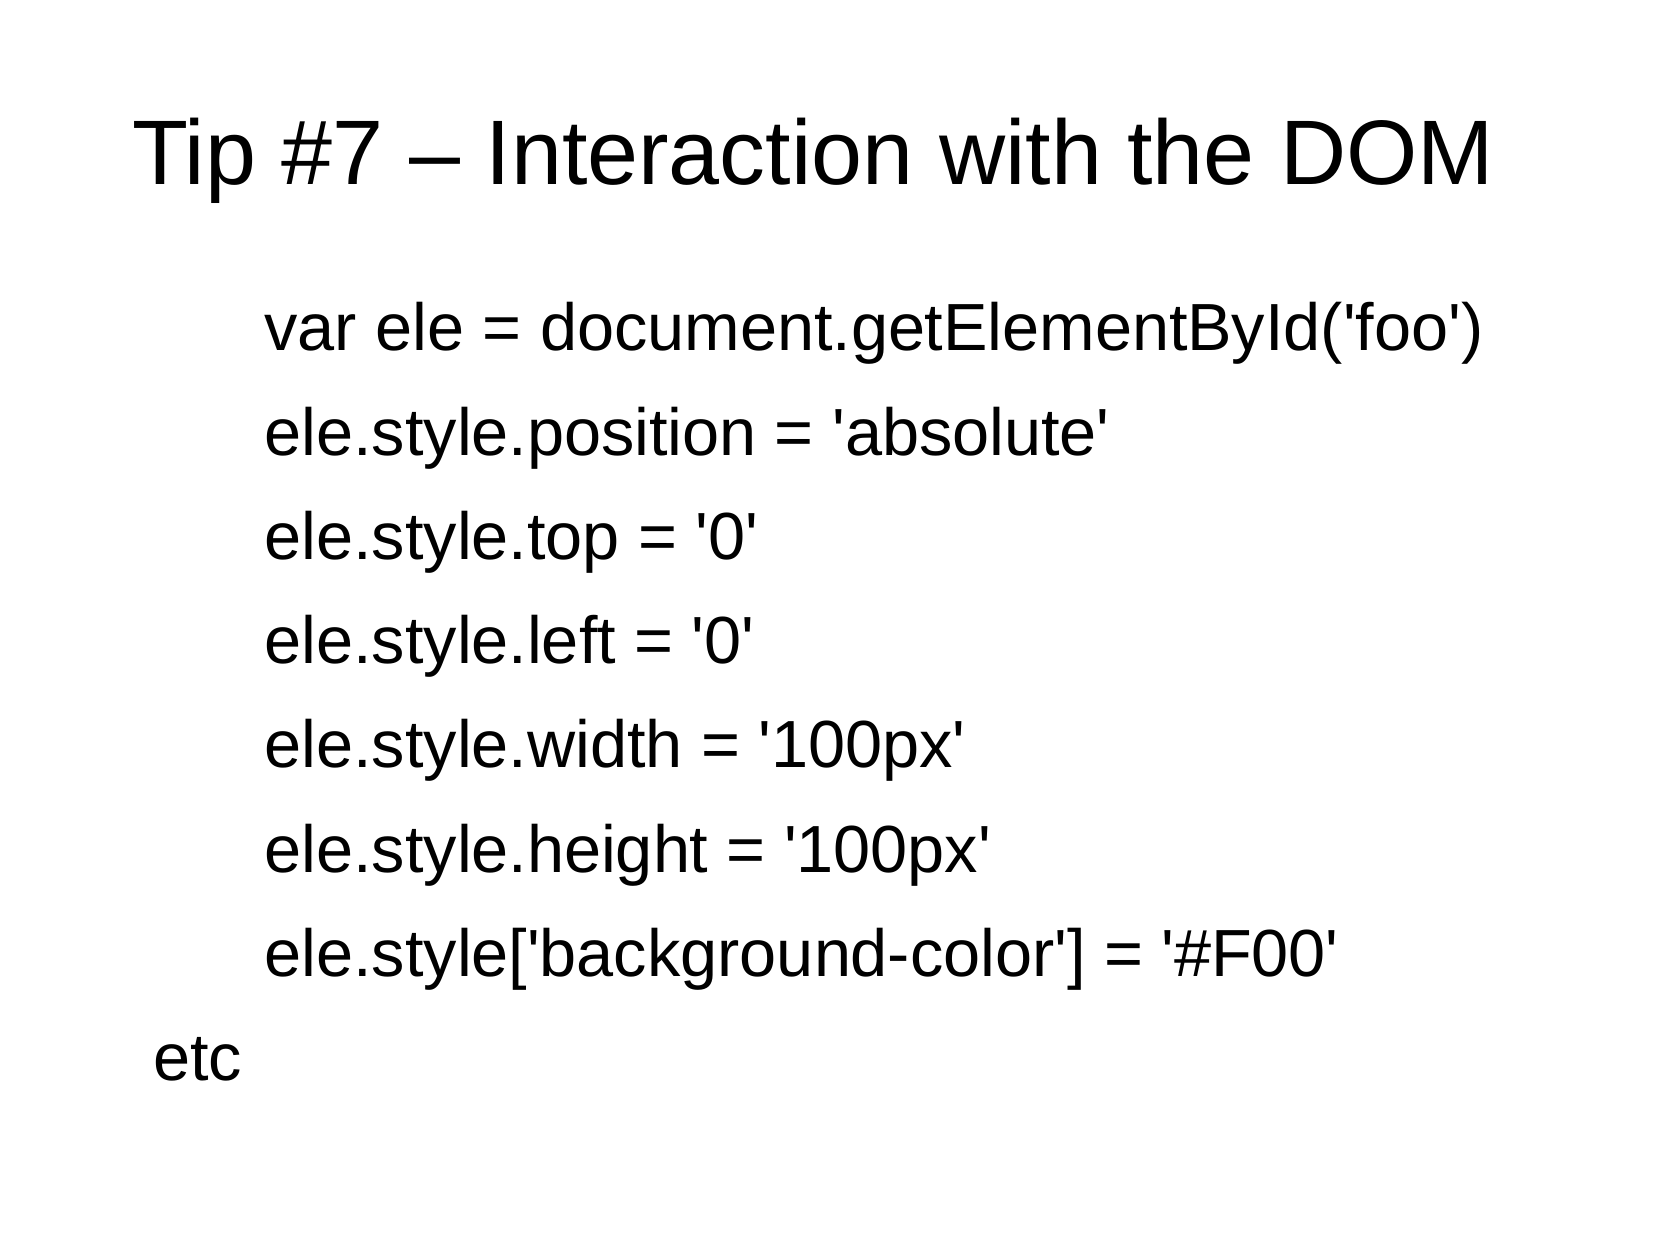

# Tip #7 – Interaction with the DOM
 var ele = document.getElementById('foo')
 ele.style.position = 'absolute'
 ele.style.top = '0'
 ele.style.left = '0'
 ele.style.width = '100px'
 ele.style.height = '100px'
 ele.style['background-color'] = '#F00'
etc